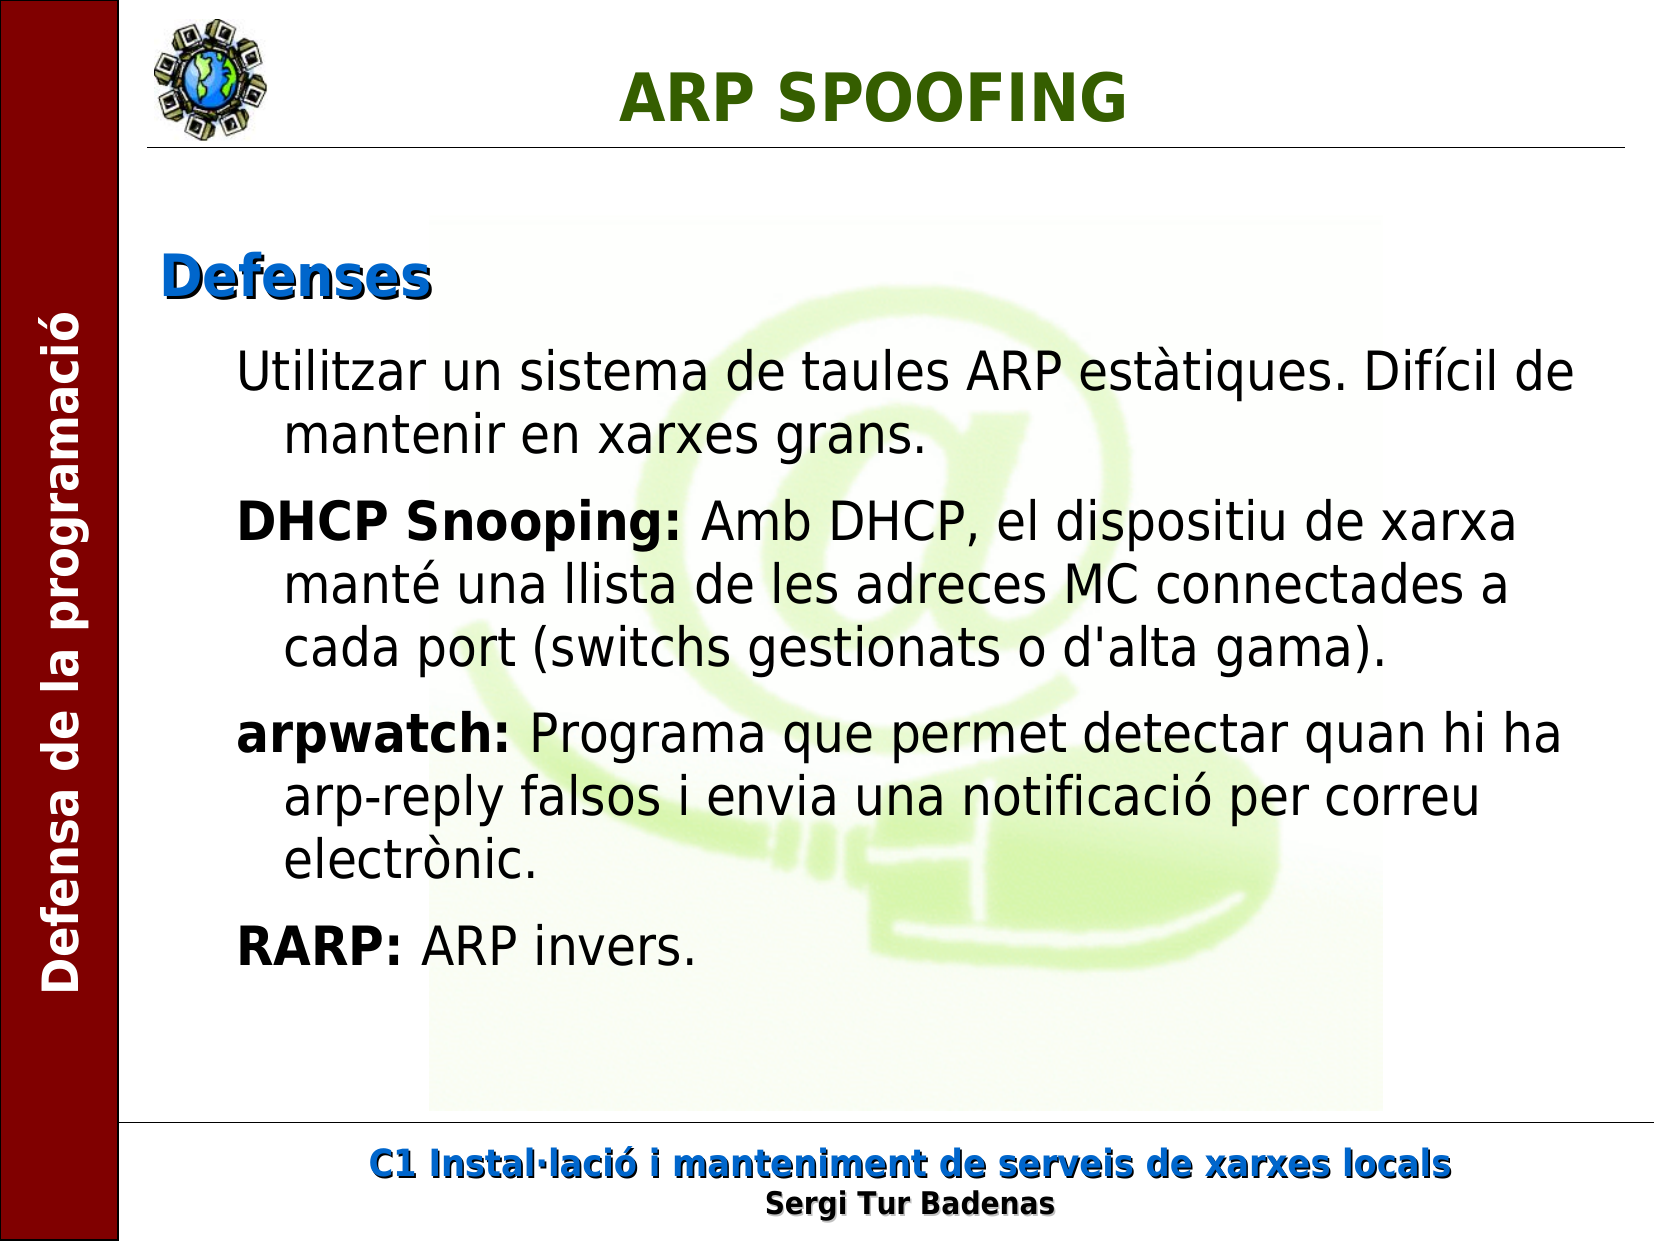

# ARP SPOOFING
Defenses
Utilitzar un sistema de taules ARP estàtiques. Difícil de mantenir en xarxes grans.
DHCP Snooping: Amb DHCP, el dispositiu de xarxa manté una llista de les adreces MC connectades a cada port (switchs gestionats o d'alta gama).
arpwatch: Programa que permet detectar quan hi ha arp-reply falsos i envia una notificació per correu electrònic.
RARP: ARP invers.